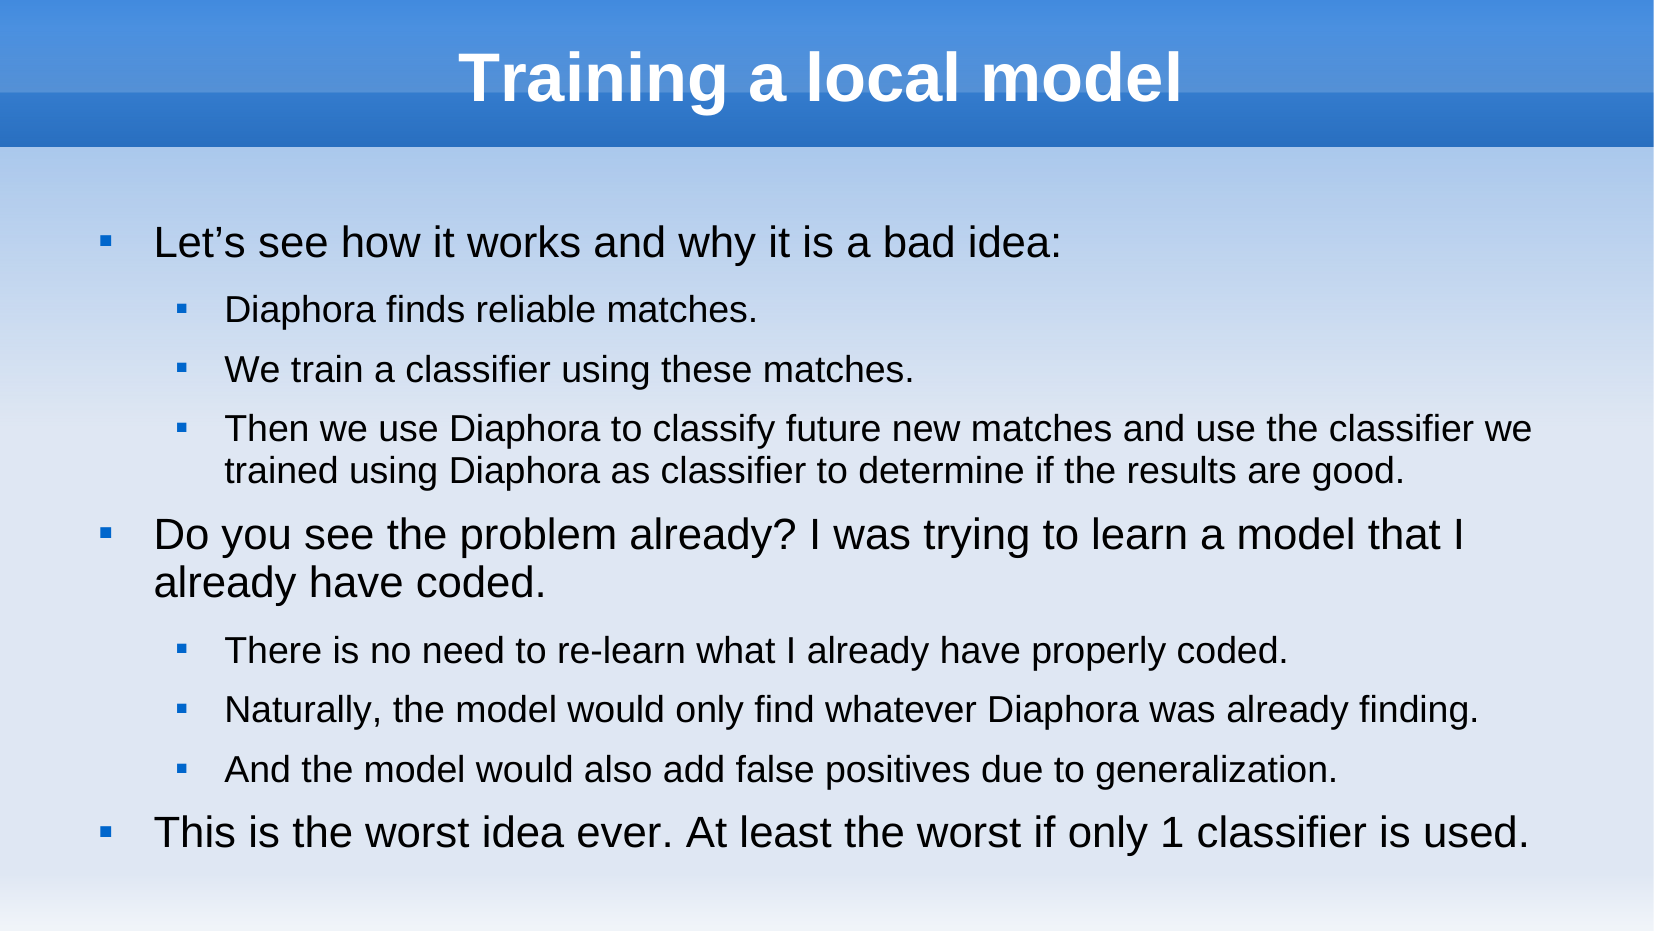

# Training a local model
Let’s see how it works and why it is a bad idea:
Diaphora finds reliable matches.
We train a classifier using these matches.
Then we use Diaphora to classify future new matches and use the classifier we trained using Diaphora as classifier to determine if the results are good.
Do you see the problem already? I was trying to learn a model that I already have coded.
There is no need to re-learn what I already have properly coded.
Naturally, the model would only find whatever Diaphora was already finding.
And the model would also add false positives due to generalization.
This is the worst idea ever. At least the worst if only 1 classifier is used.